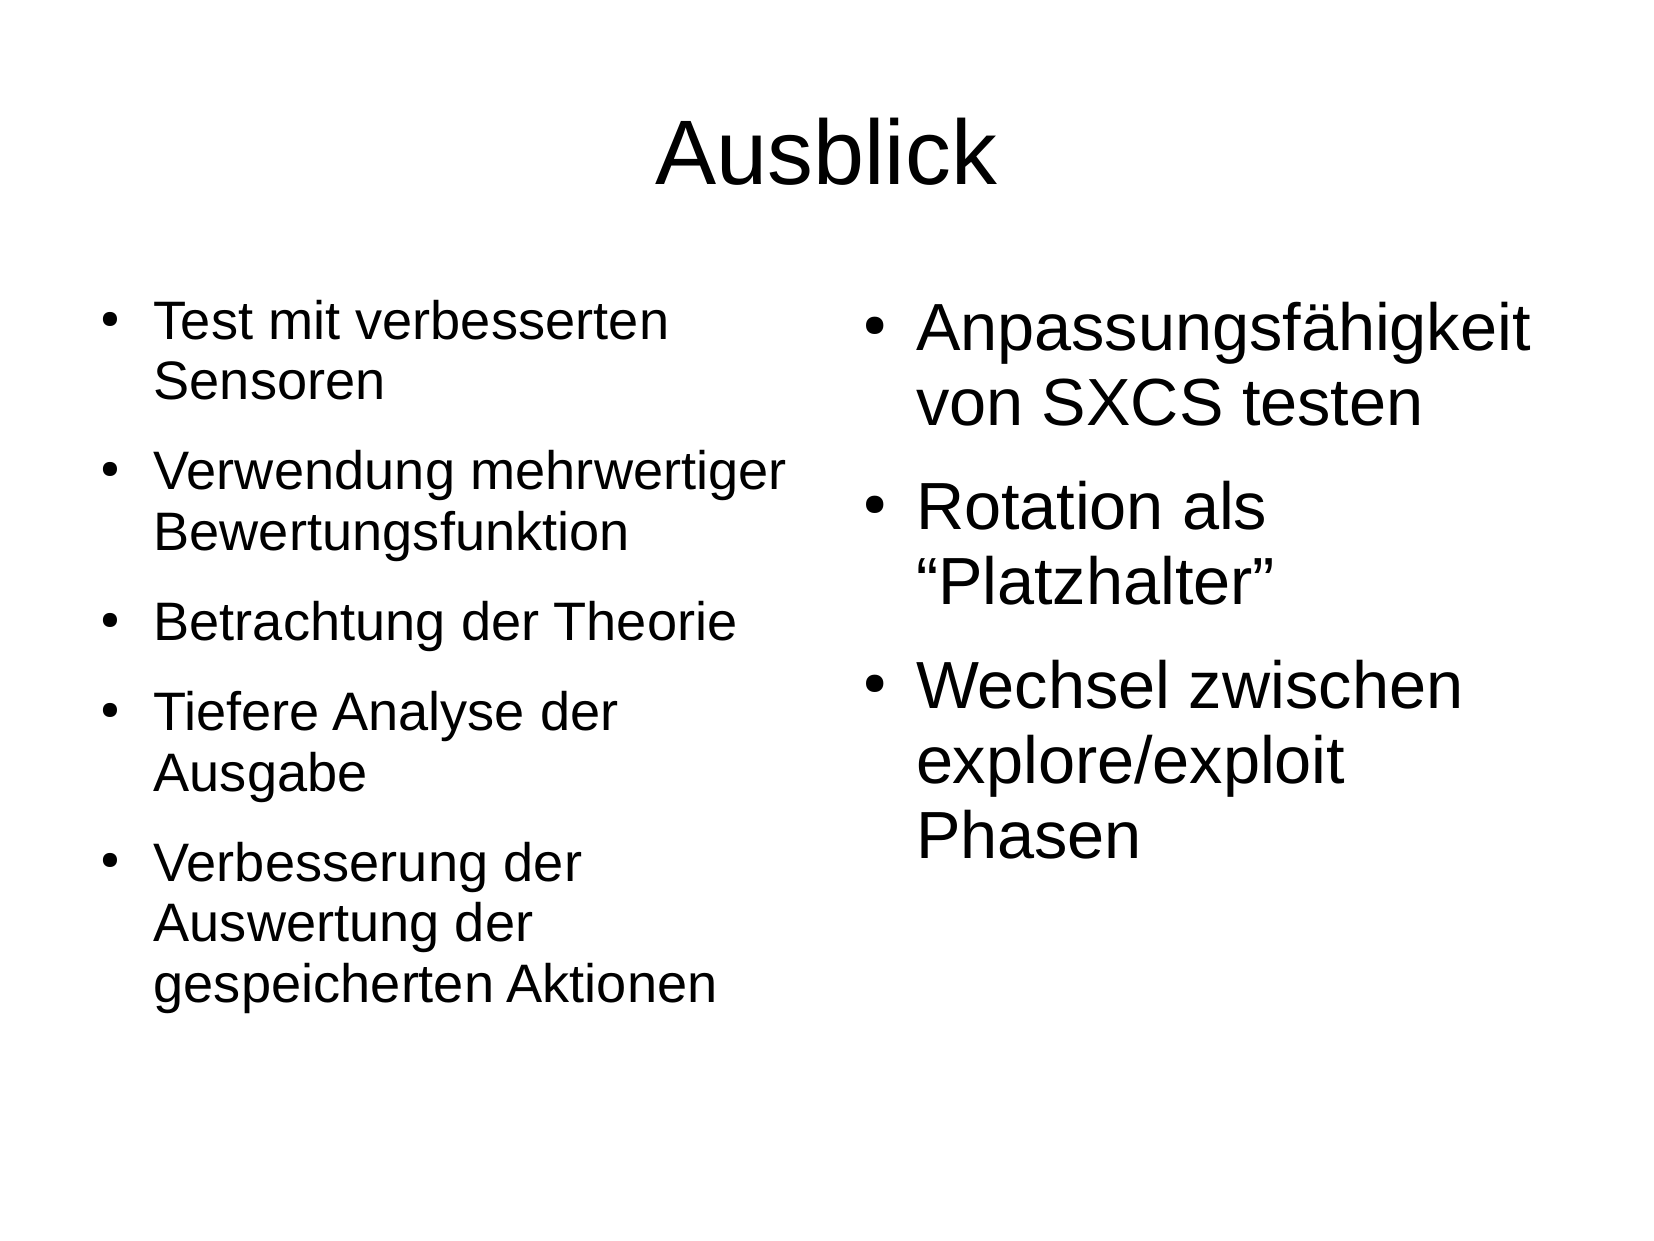

# Ausblick
Test mit verbesserten Sensoren
Verwendung mehrwertiger Bewertungsfunktion
Betrachtung der Theorie
Tiefere Analyse der Ausgabe
Verbesserung der Auswertung der gespeicherten Aktionen
Anpassungsfähigkeit von SXCS testen
Rotation als “Platzhalter”
Wechsel zwischen explore/exploit Phasen